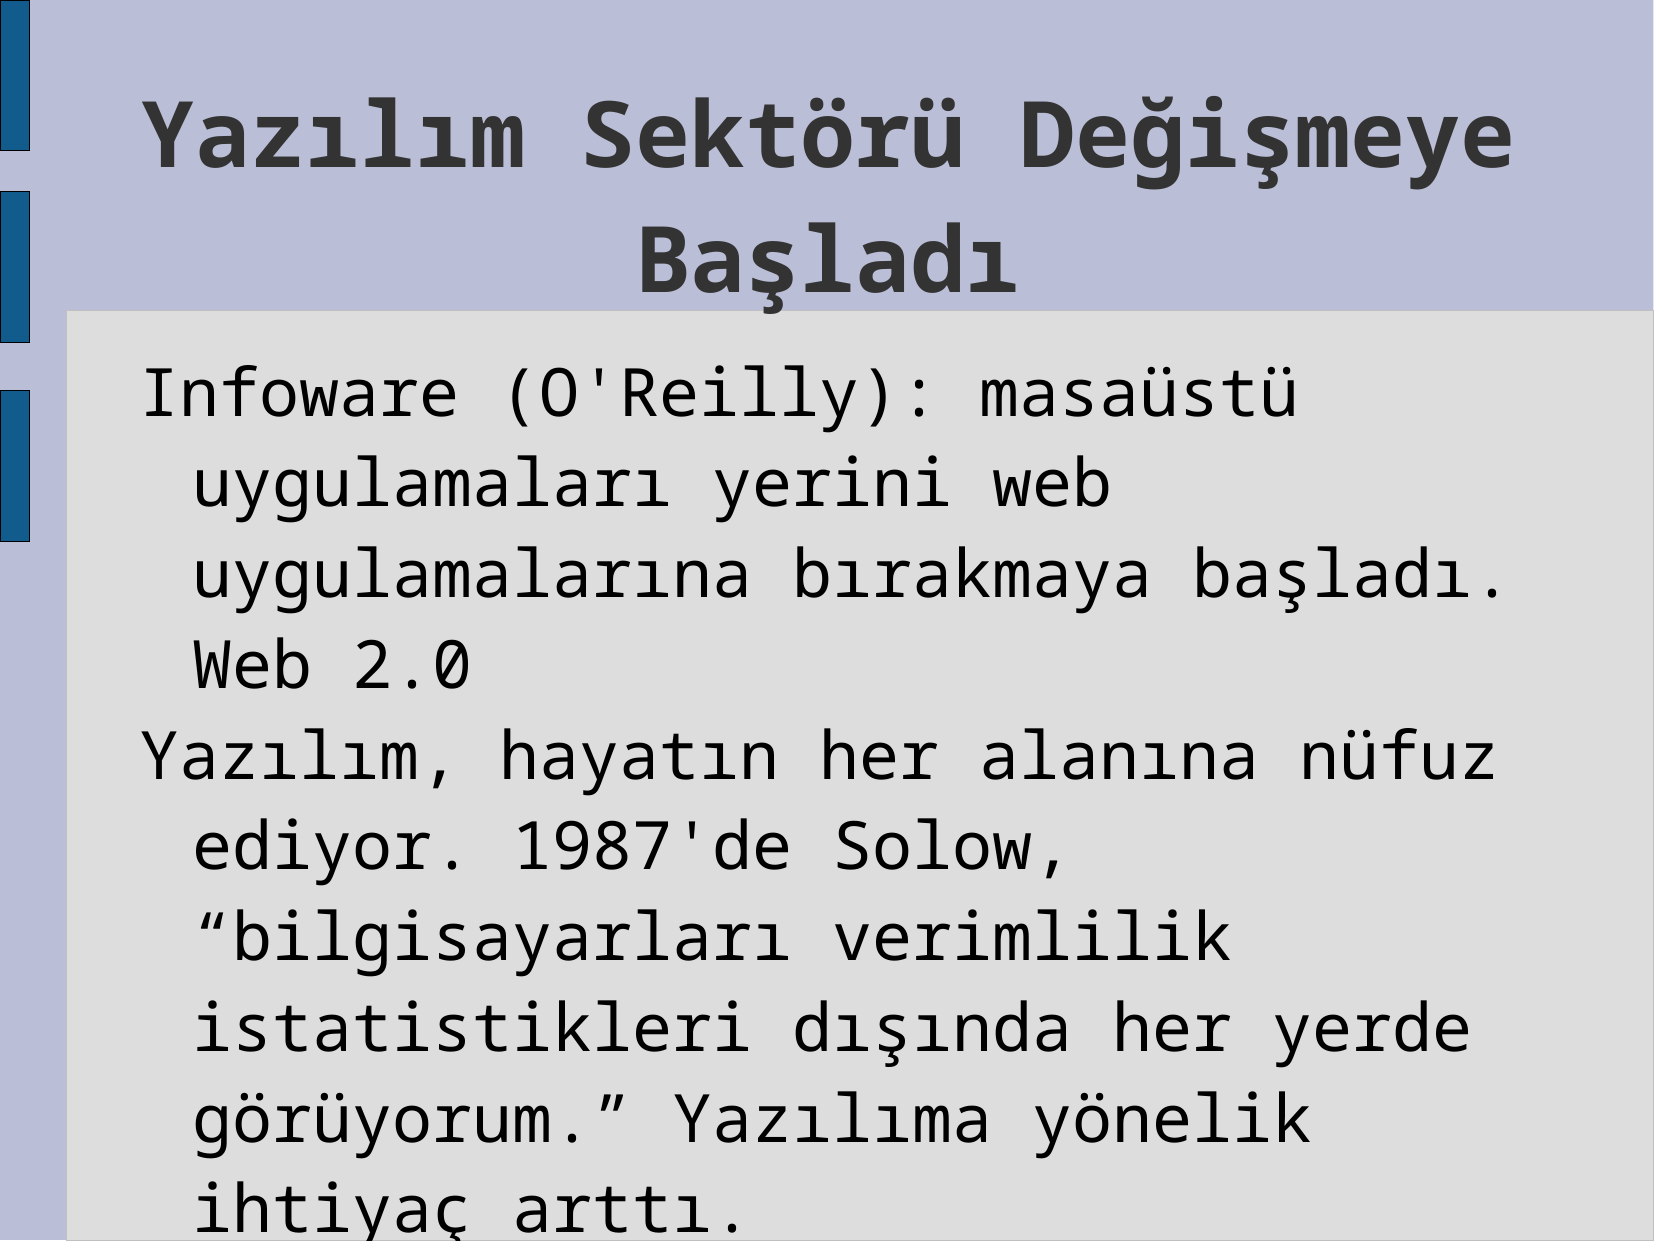

# Yazılım Sektörü Değişmeye Başladı
Infoware (O'Reilly): masaüstü uygulamaları yerini web uygulamalarına bırakmaya başladı. Web 2.0
Yazılım, hayatın her alanına nüfuz ediyor. 1987'de Solow, “bilgisayarları verimlilik istatistikleri dışında her yerde görüyorum.” Yazılıma yönelik ihtiyaç arttı.